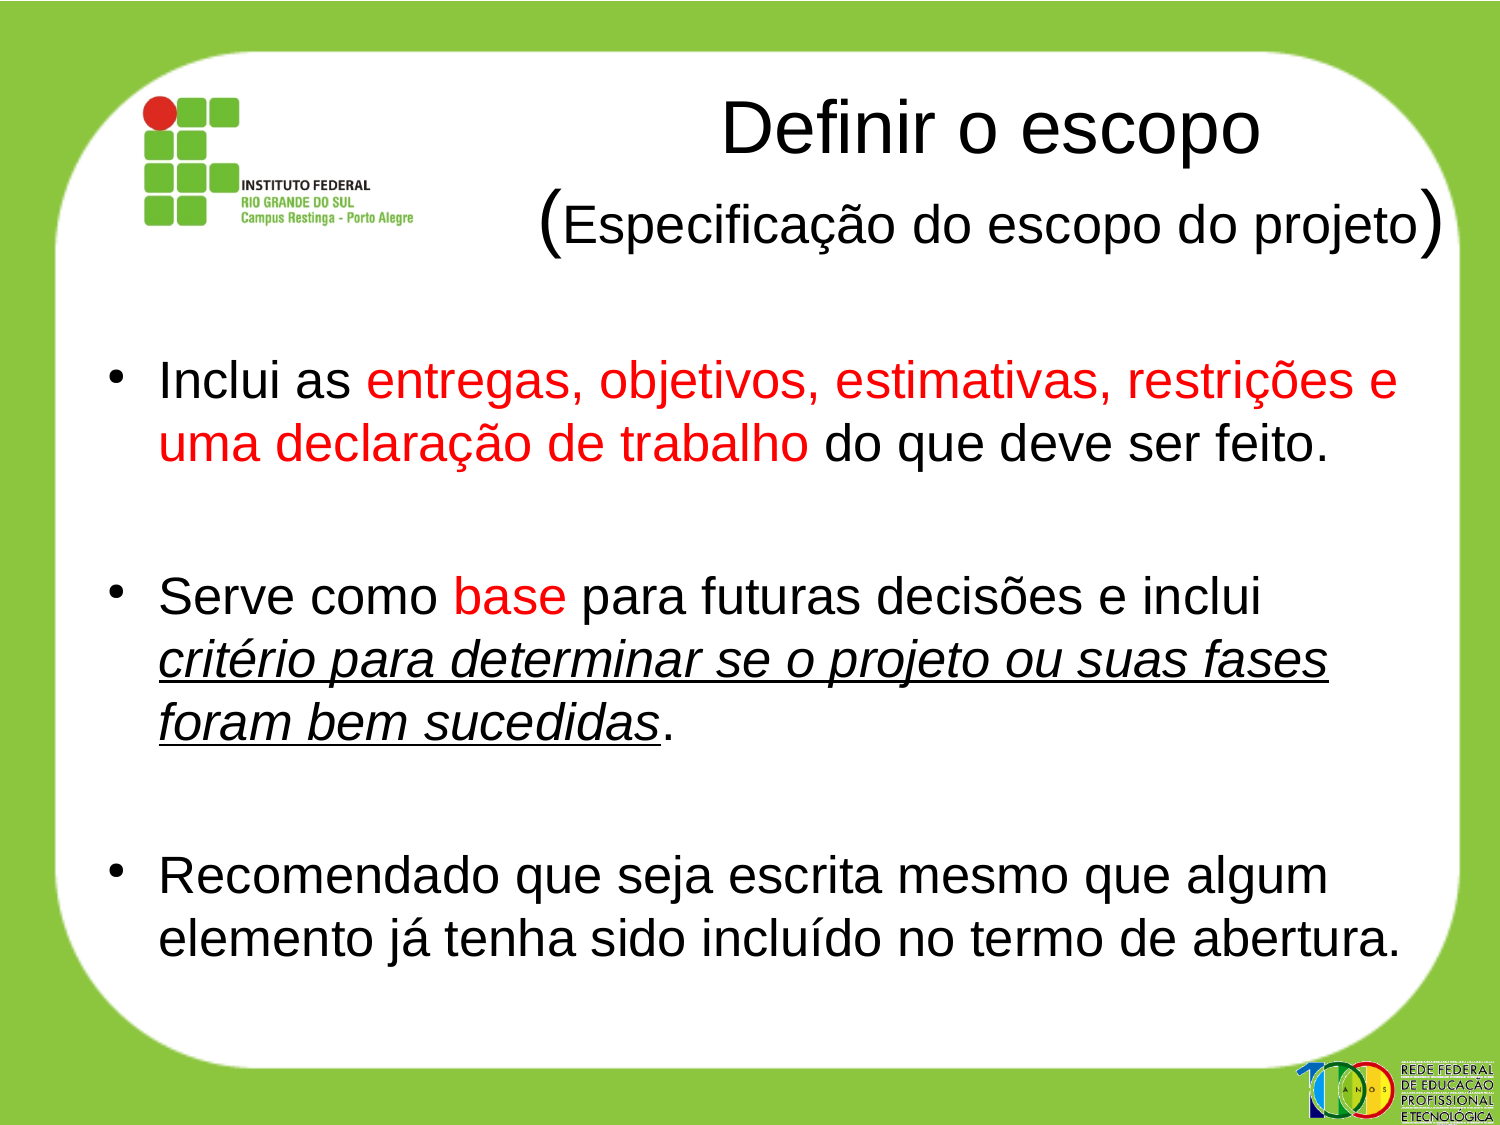

# Definir o escopo (Especificação do escopo do projeto)
Inclui as entregas, objetivos, estimativas, restrições e uma declaração de trabalho do que deve ser feito.
Serve como base para futuras decisões e inclui critério para determinar se o projeto ou suas fases foram bem sucedidas.
Recomendado que seja escrita mesmo que algum elemento já tenha sido incluído no termo de abertura.